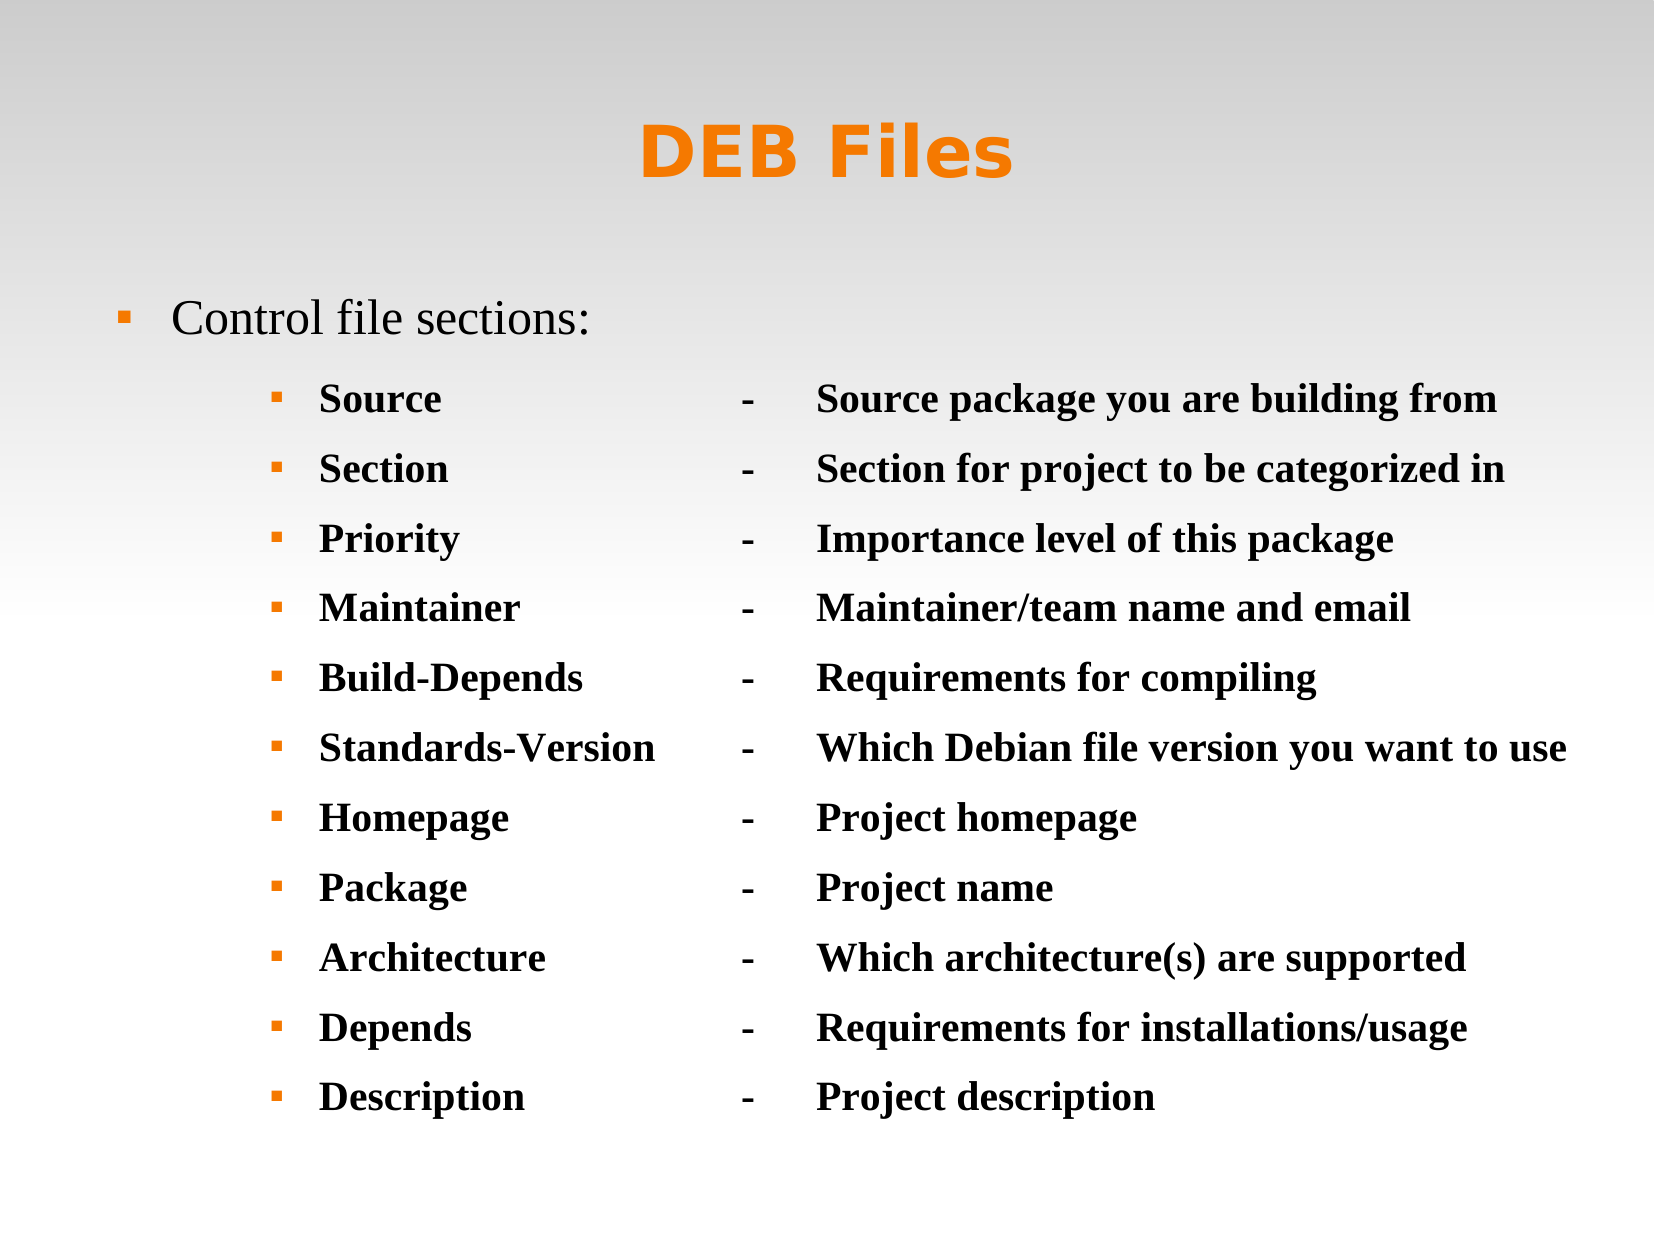

# DEB Files
Control file sections:
Source				-	Source package you are building from
Section				-	Section for project to be categorized in
Priority				-	Importance level of this package
Maintainer			-	Maintainer/team name and email
Build-Depends			-	Requirements for compiling
Standards-Version		-	Which Debian file version you want to use
Homepage				-	Project homepage
Package				-	Project name
Architecture			-	Which architecture(s) are supported
Depends				-	Requirements for installations/usage
Description			-	Project description